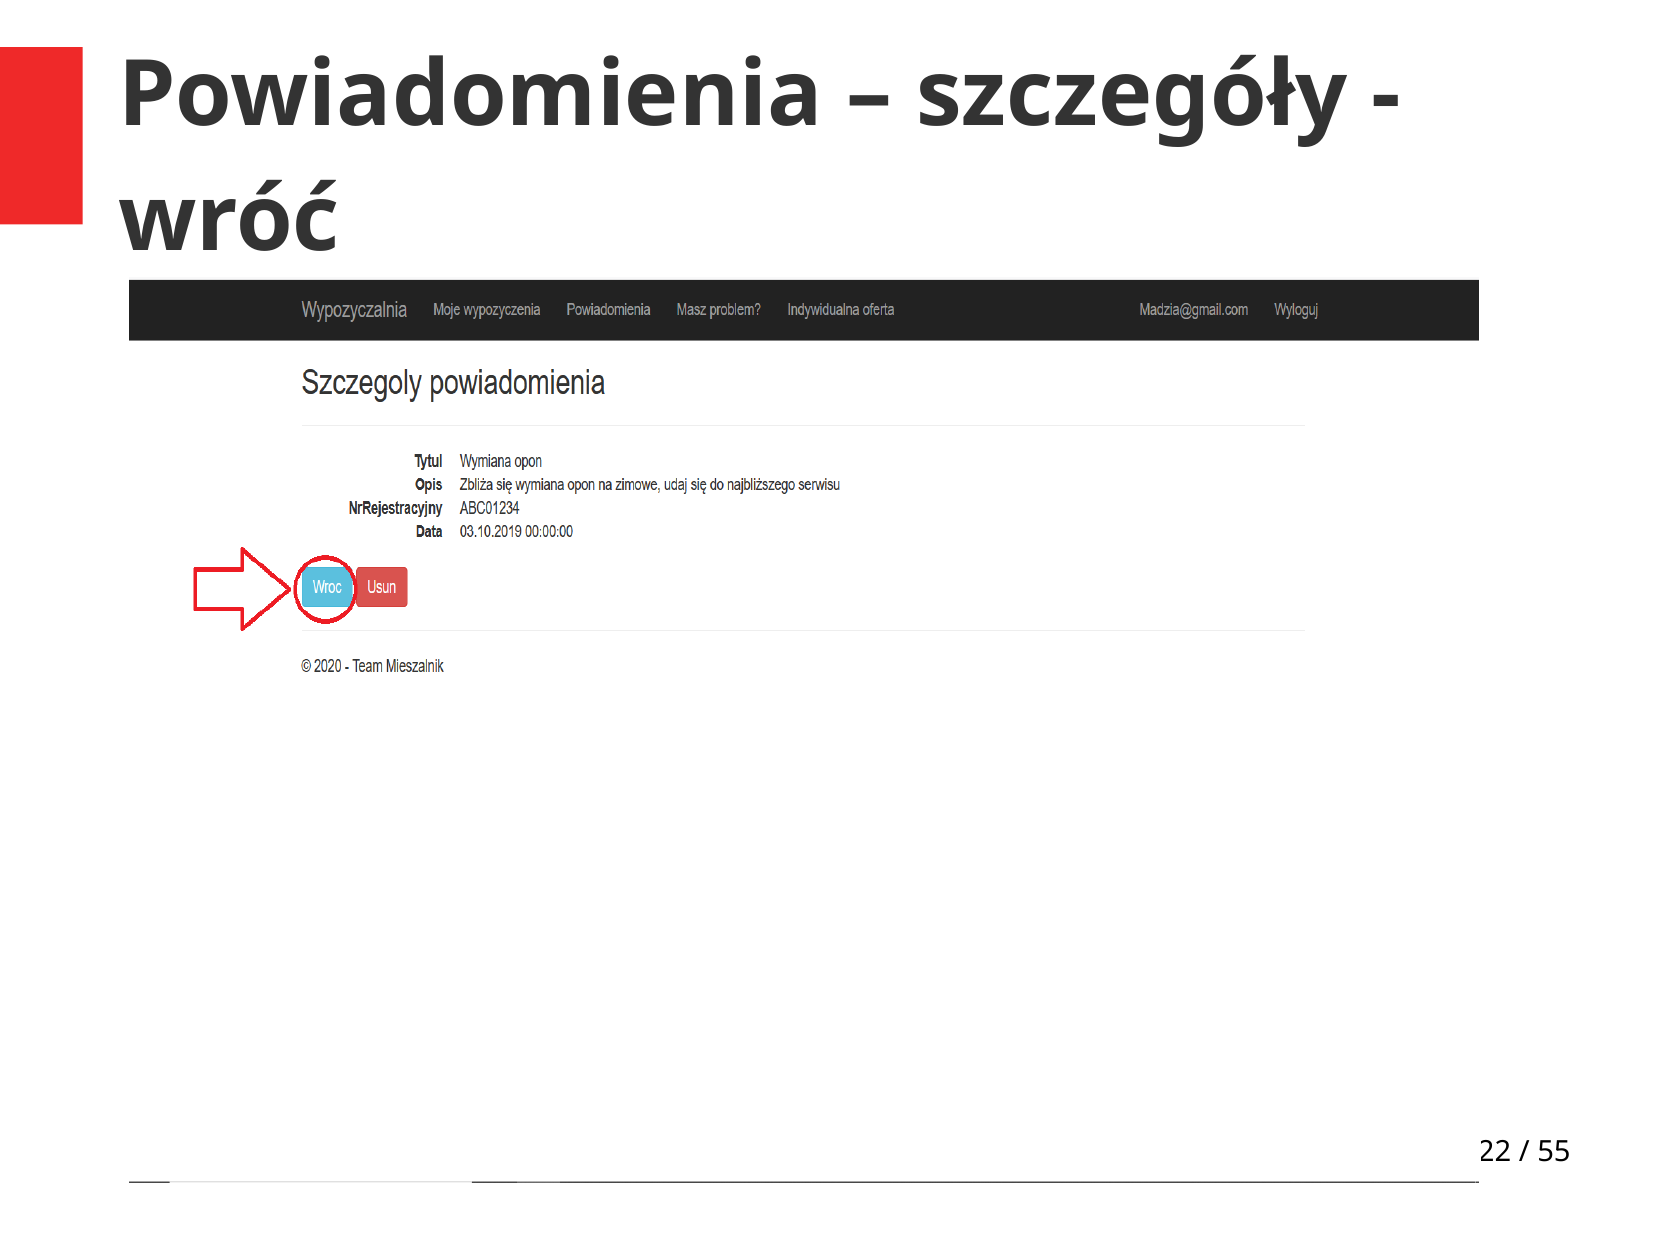

# Powiadomienia – szczegóły - wróć
22